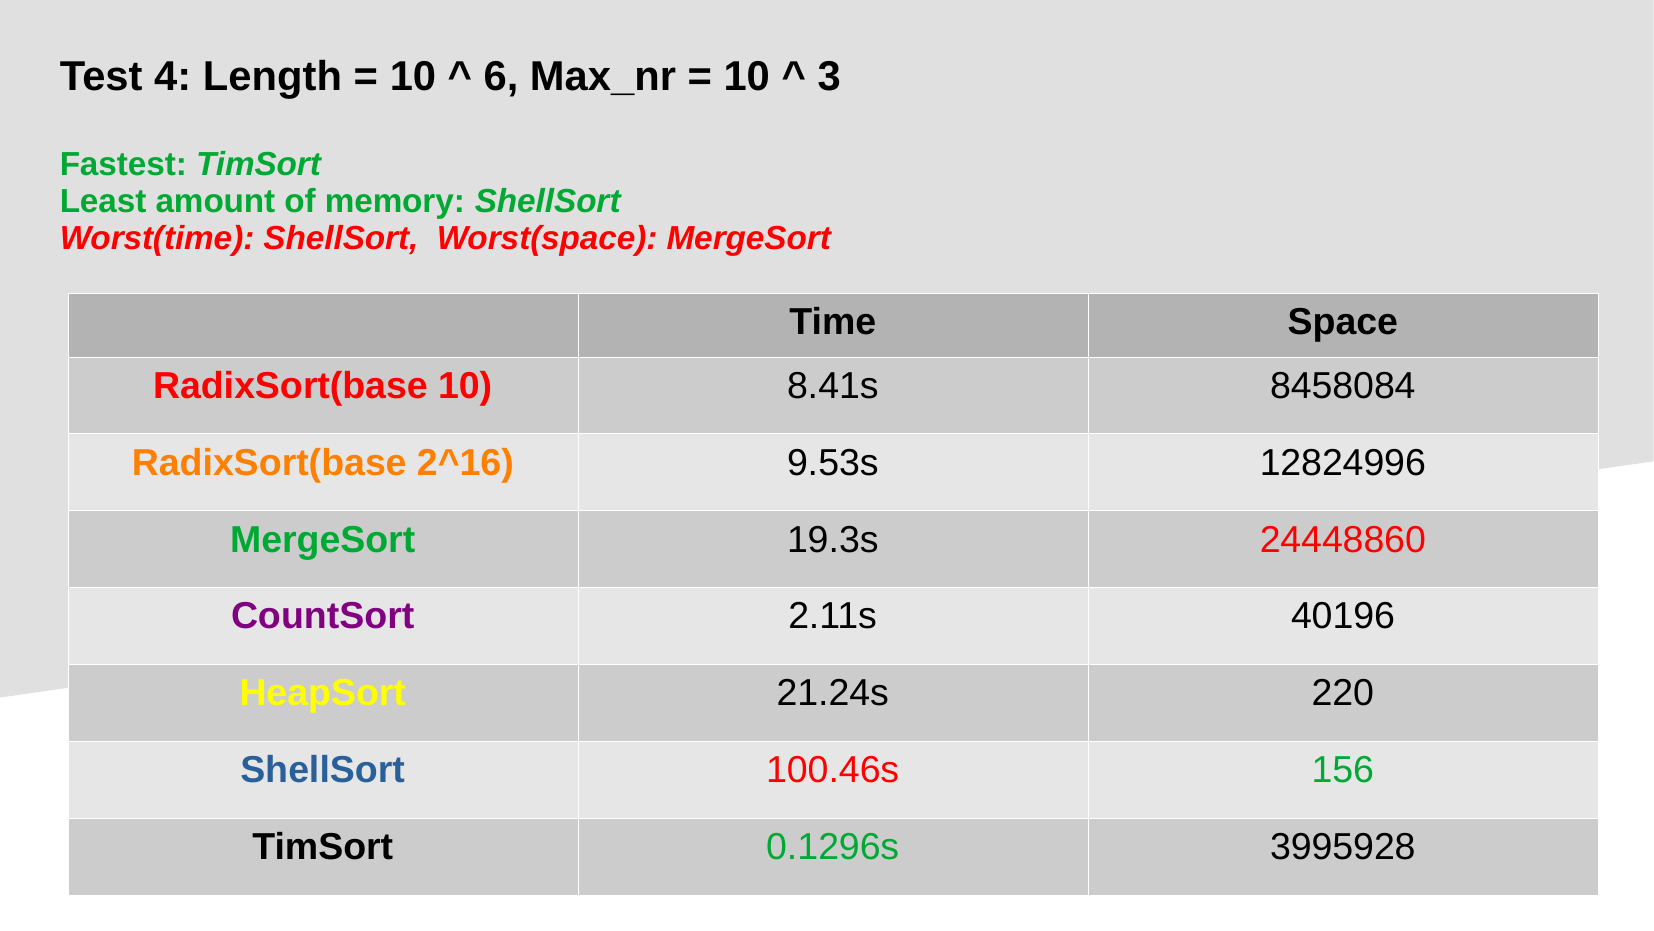

Test 4: Length = 10 ^ 6, Max_nr = 10 ^ 3
Fastest: TimSort
Least amount of memory: ShellSort
Worst(time): ShellSort, Worst(space): MergeSort
| | Time | Space |
| --- | --- | --- |
| RadixSort(base 10) | 8.41s | 8458084 |
| RadixSort(base 2^16) | 9.53s | 12824996 |
| MergeSort | 19.3s | 24448860 |
| CountSort | 2.11s | 40196 |
| HeapSort | 21.24s | 220 |
| ShellSort | 100.46s | 156 |
| TimSort | 0.1296s | 3995928 |